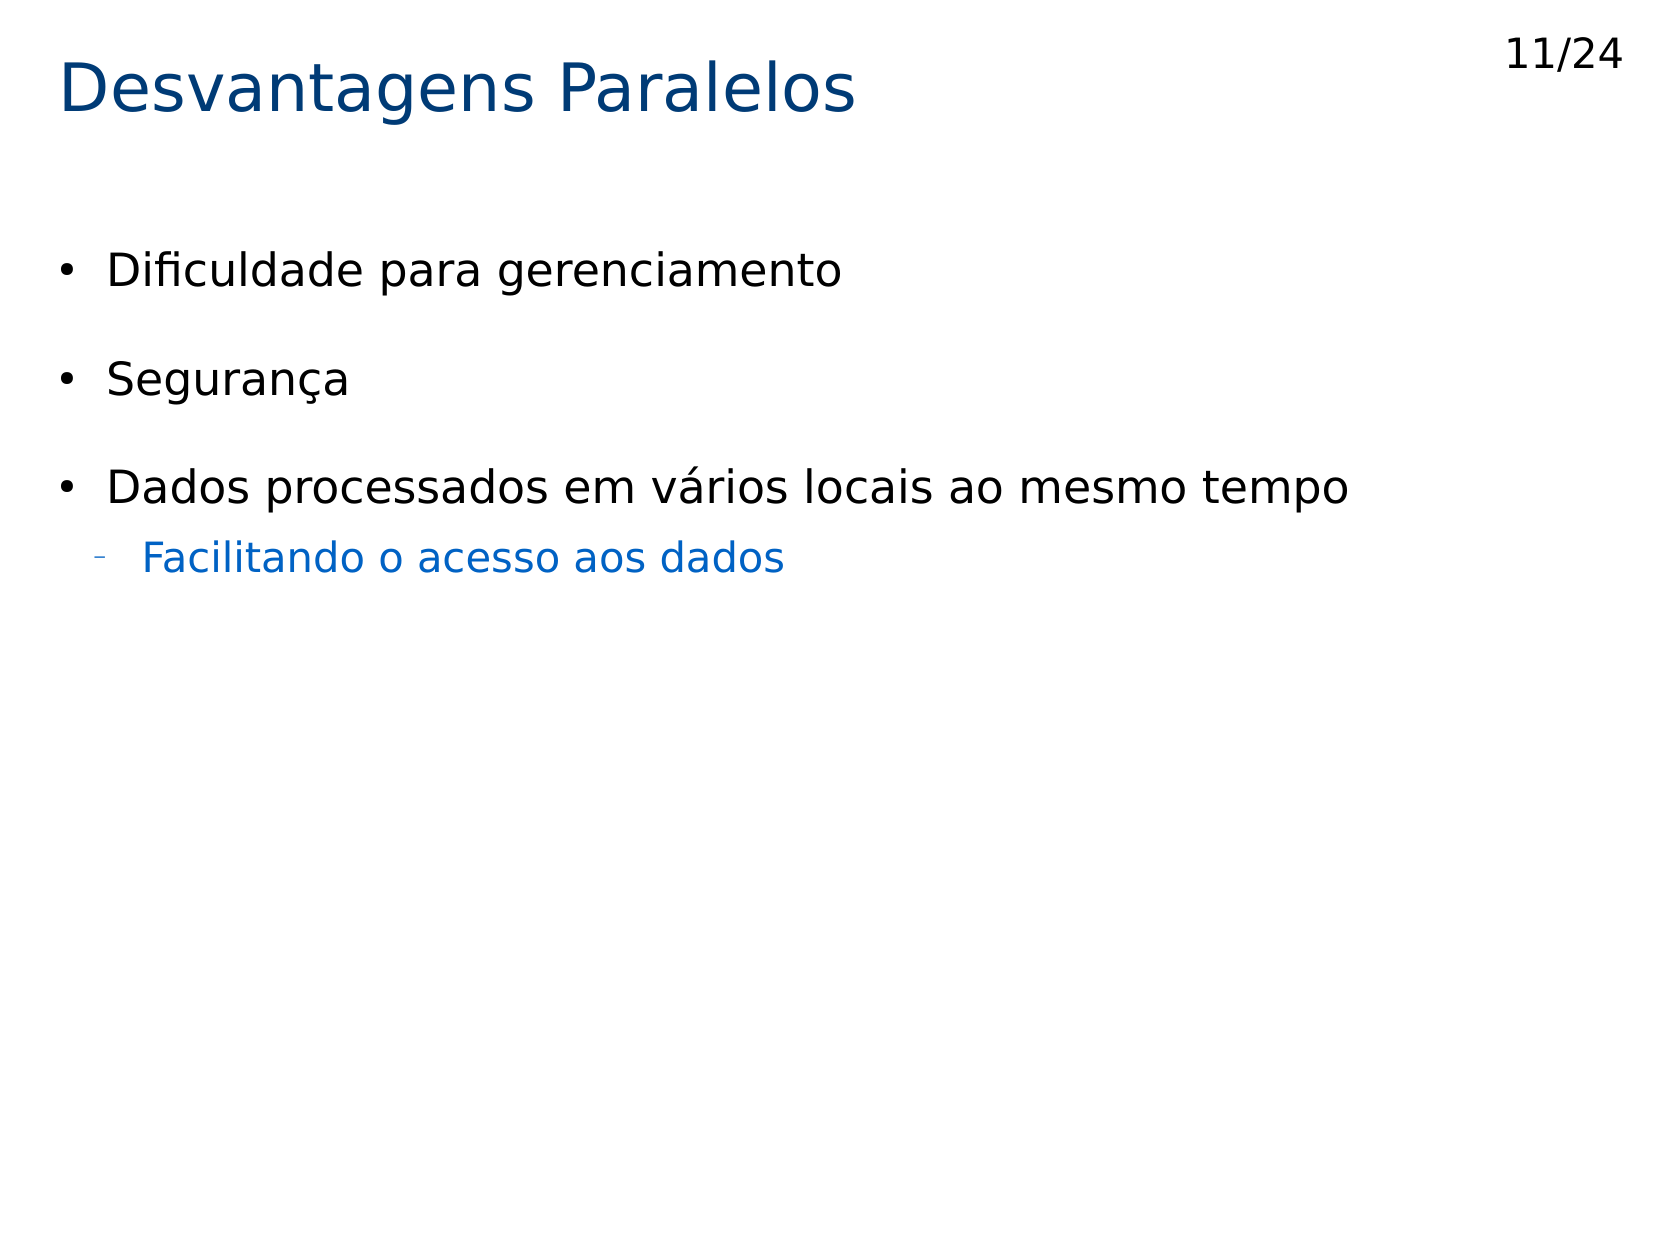

# Desvantagens Paralelos
11
Dificuldade para gerenciamento
Segurança
Dados processados em vários locais ao mesmo tempo
Facilitando o acesso aos dados